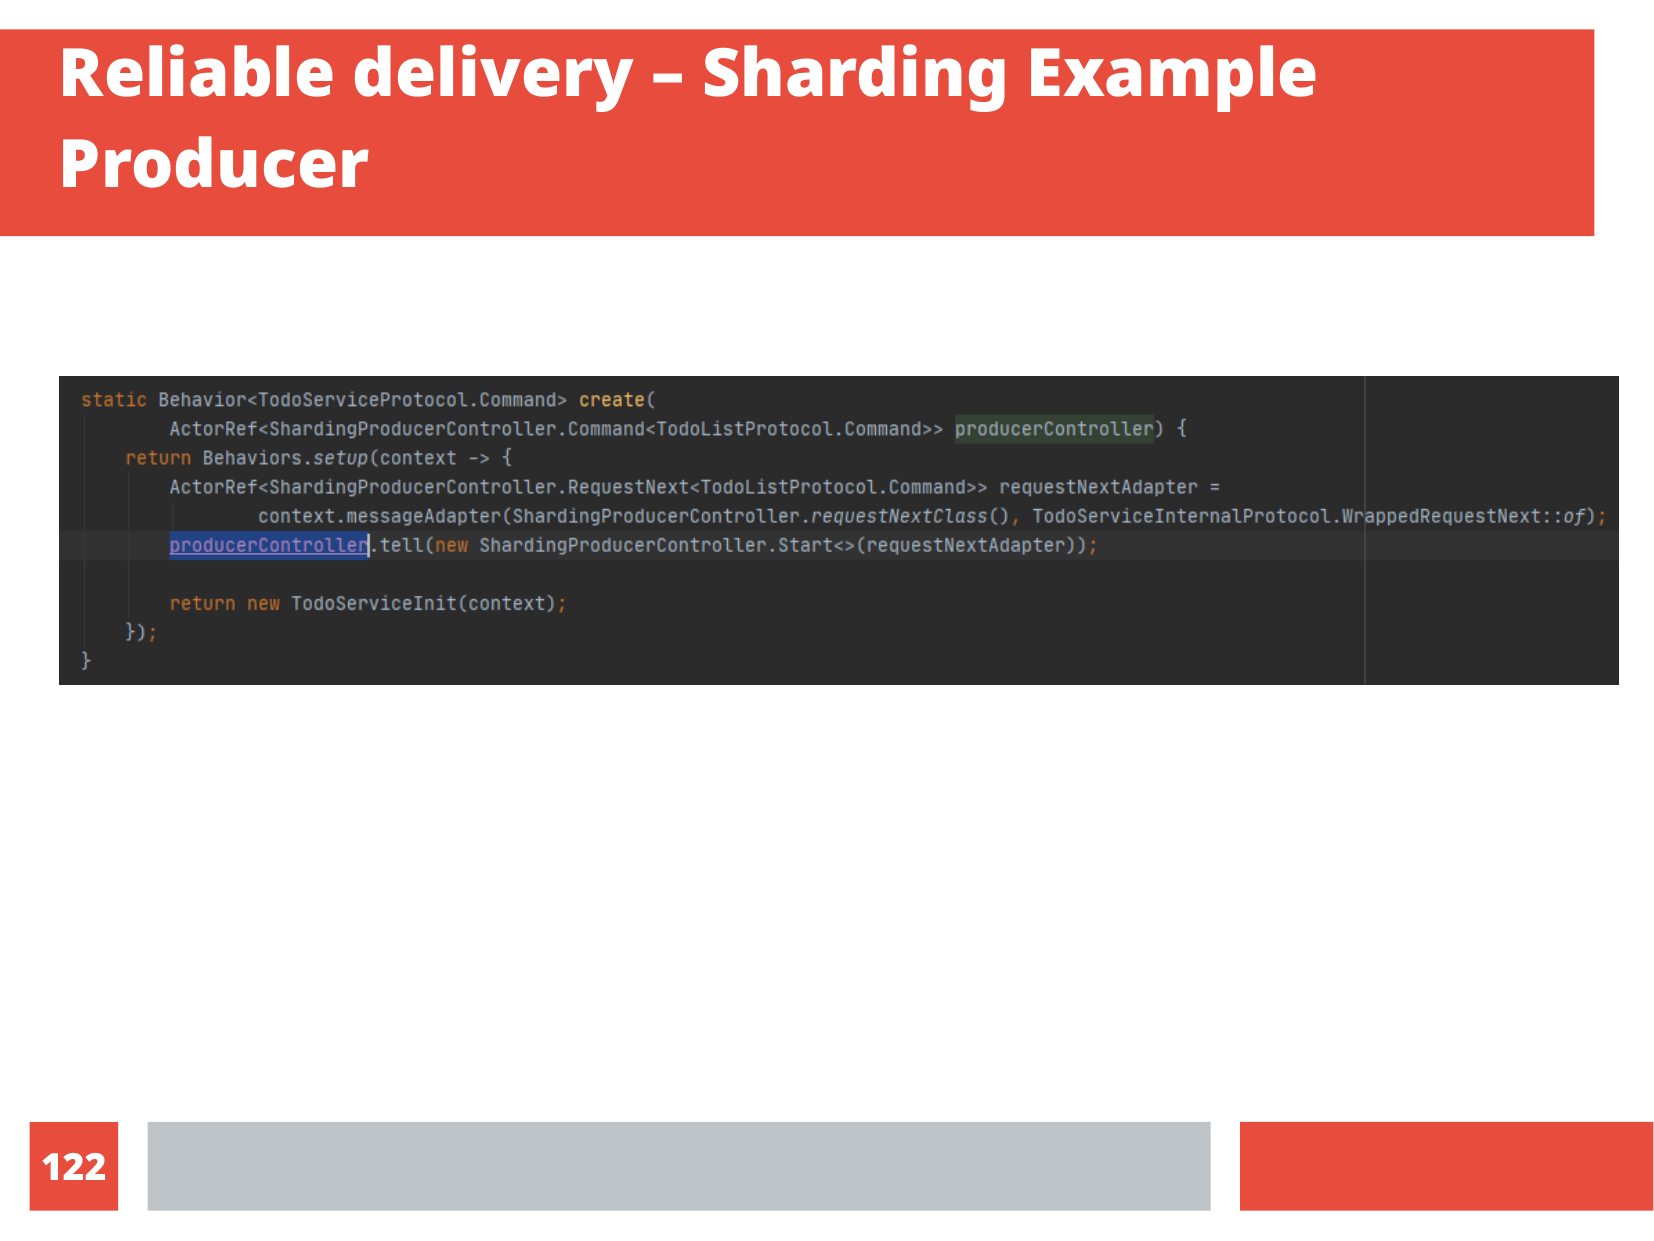

# Reliable delivery – Sharding Example Producer
122